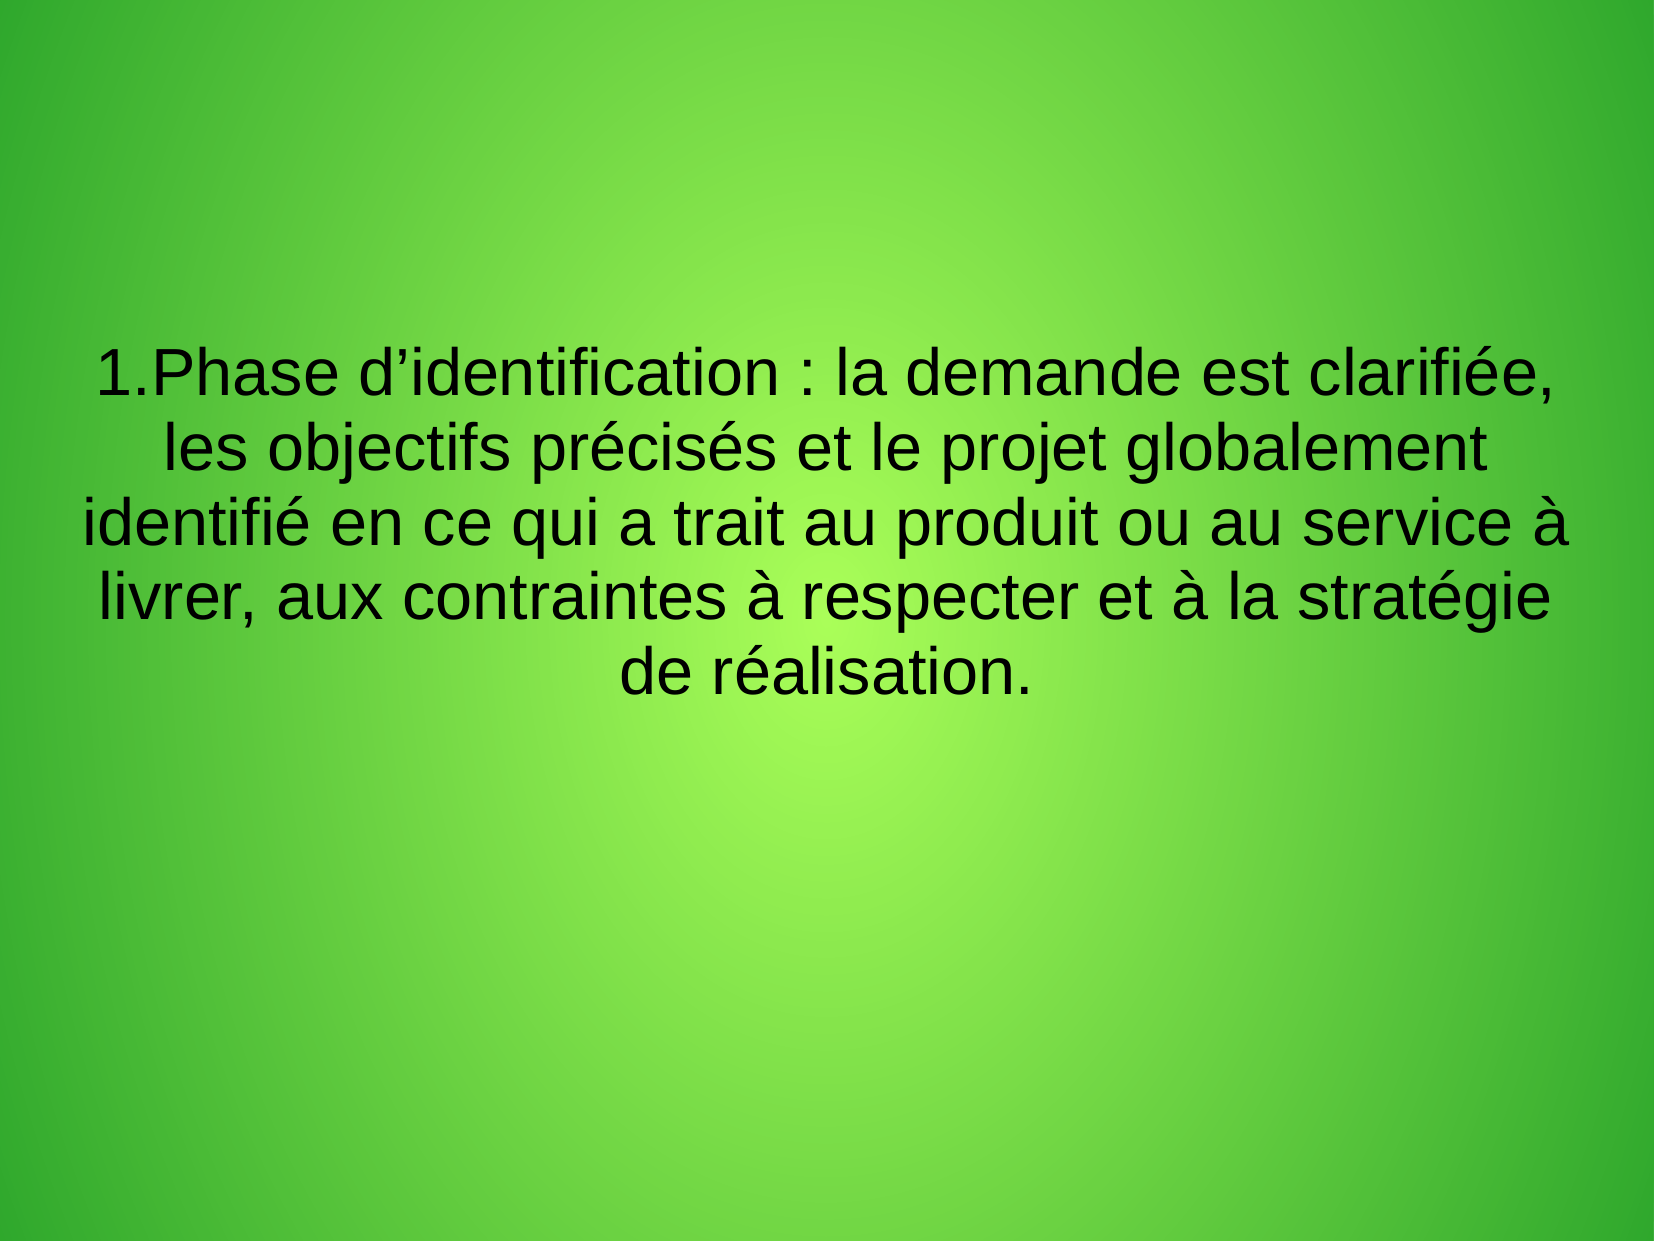

# 1.Phase d’identification : la demande est clarifiée, les objectifs précisés et le projet globalement identifié en ce qui a trait au produit ou au service à livrer, aux contraintes à respecter et à la stratégie de réalisation.